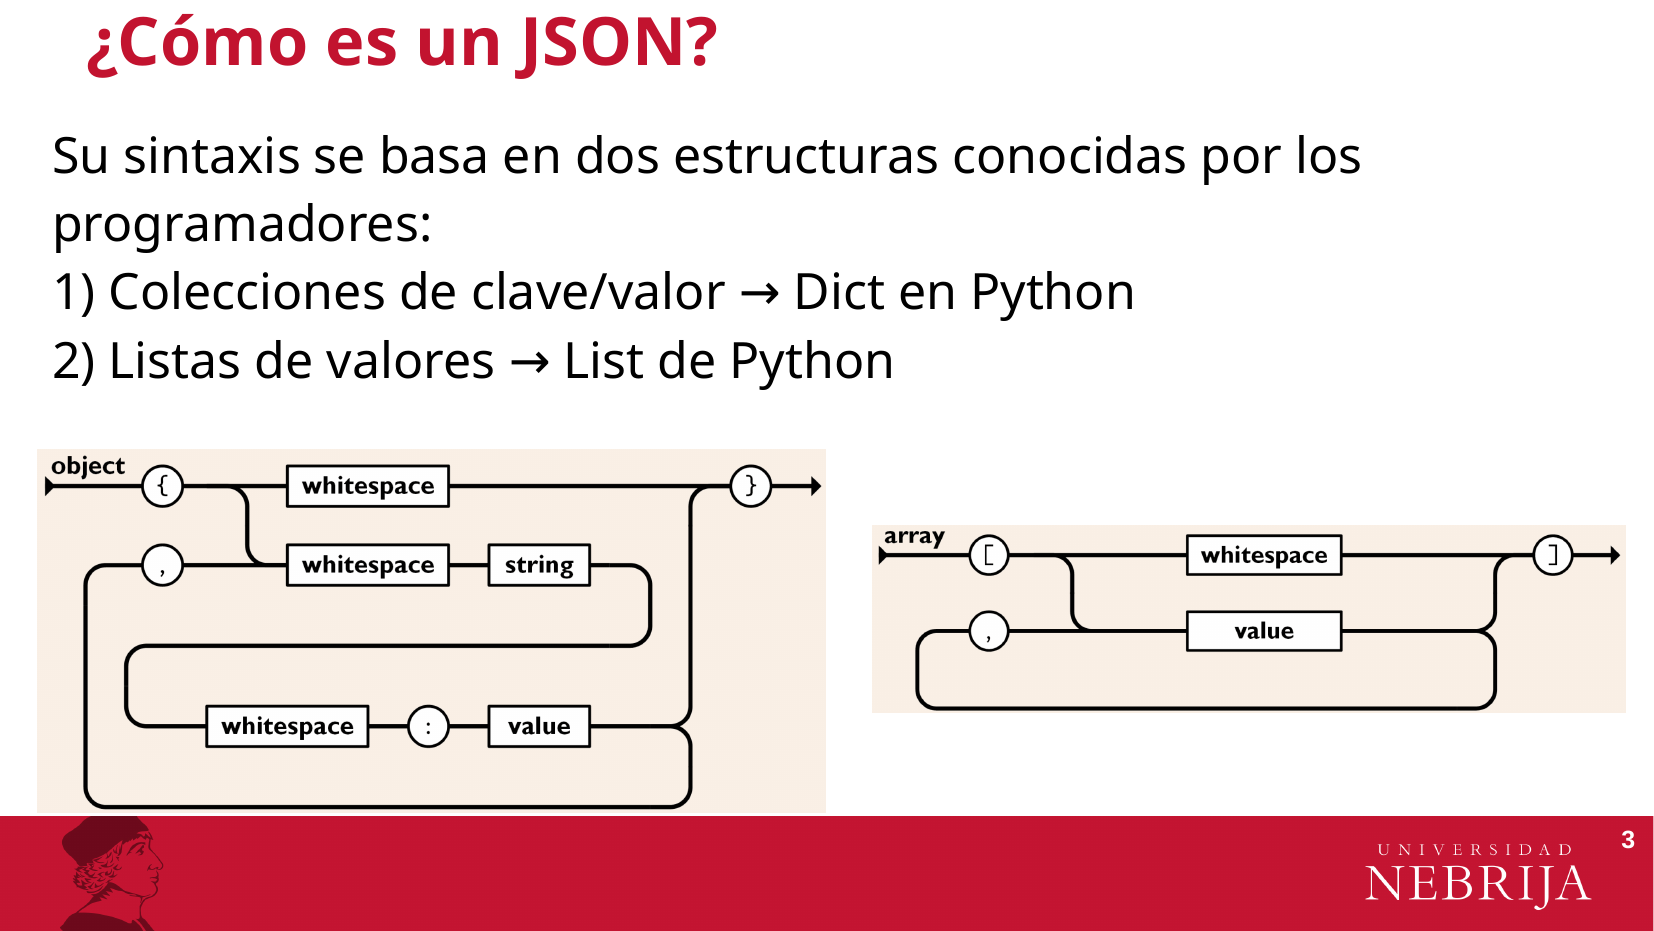

¿Cómo es un JSON?
Su sintaxis se basa en dos estructuras conocidas por los programadores:
 Colecciones de clave/valor → Dict en Python
 Listas de valores → List de Python